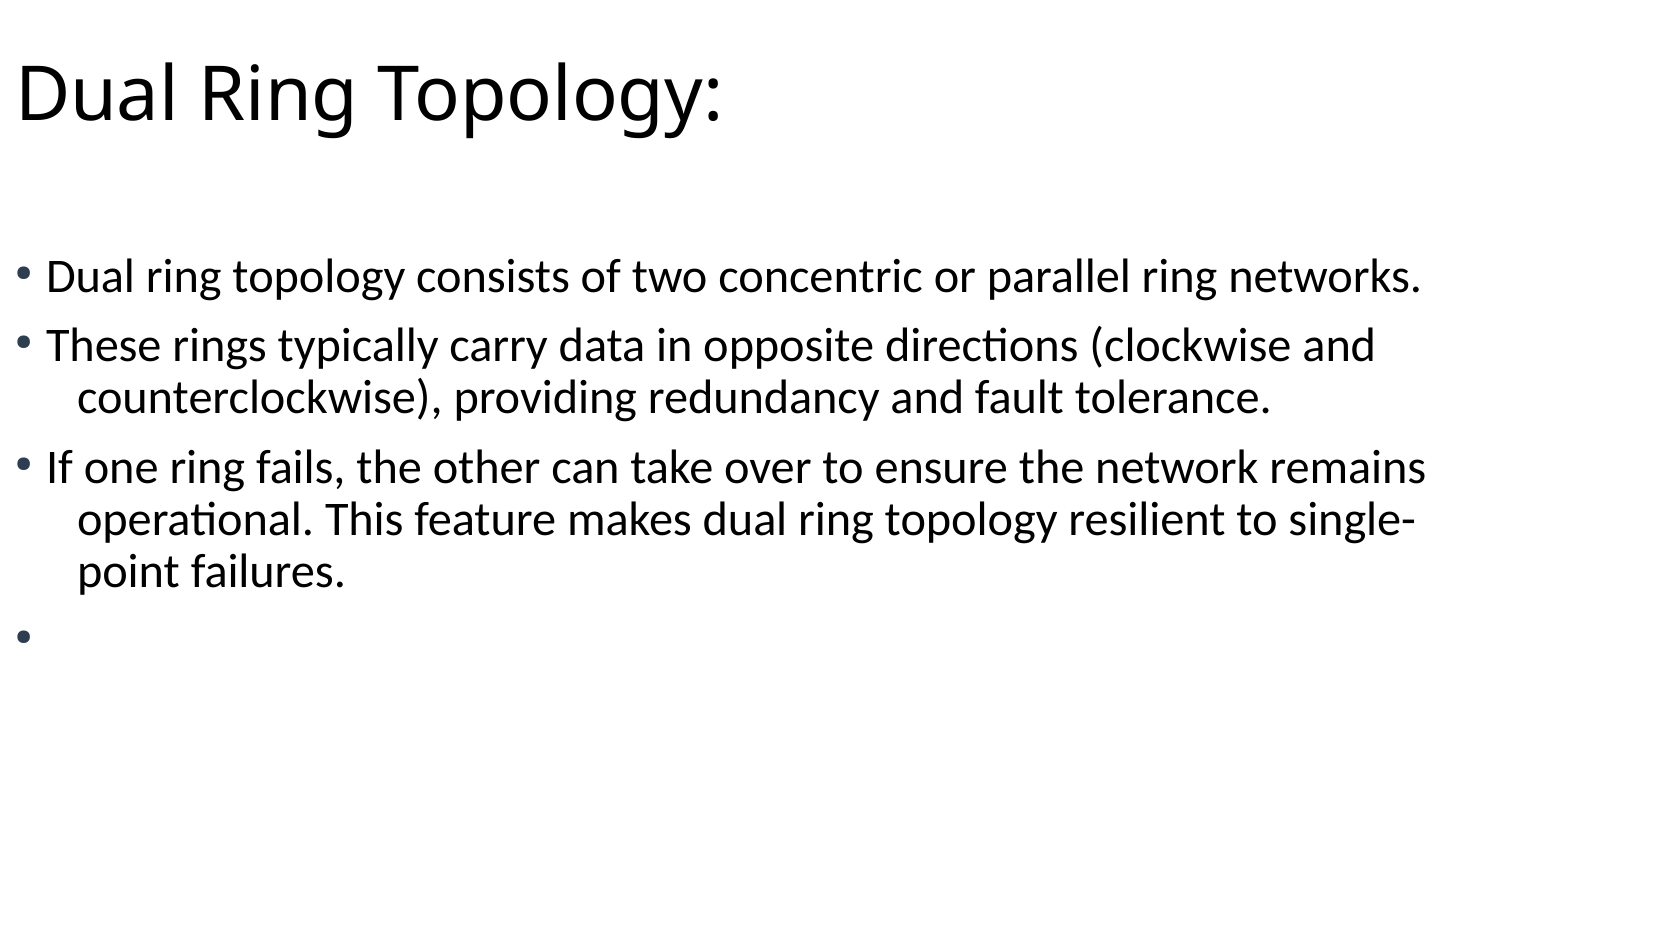

# Dual Ring Topology:
Dual ring topology consists of two concentric or parallel ring networks.
These rings typically carry data in opposite directions (clockwise and counterclockwise), providing redundancy and fault tolerance.
If one ring fails, the other can take over to ensure the network remains operational. This feature makes dual ring topology resilient to single-point failures.